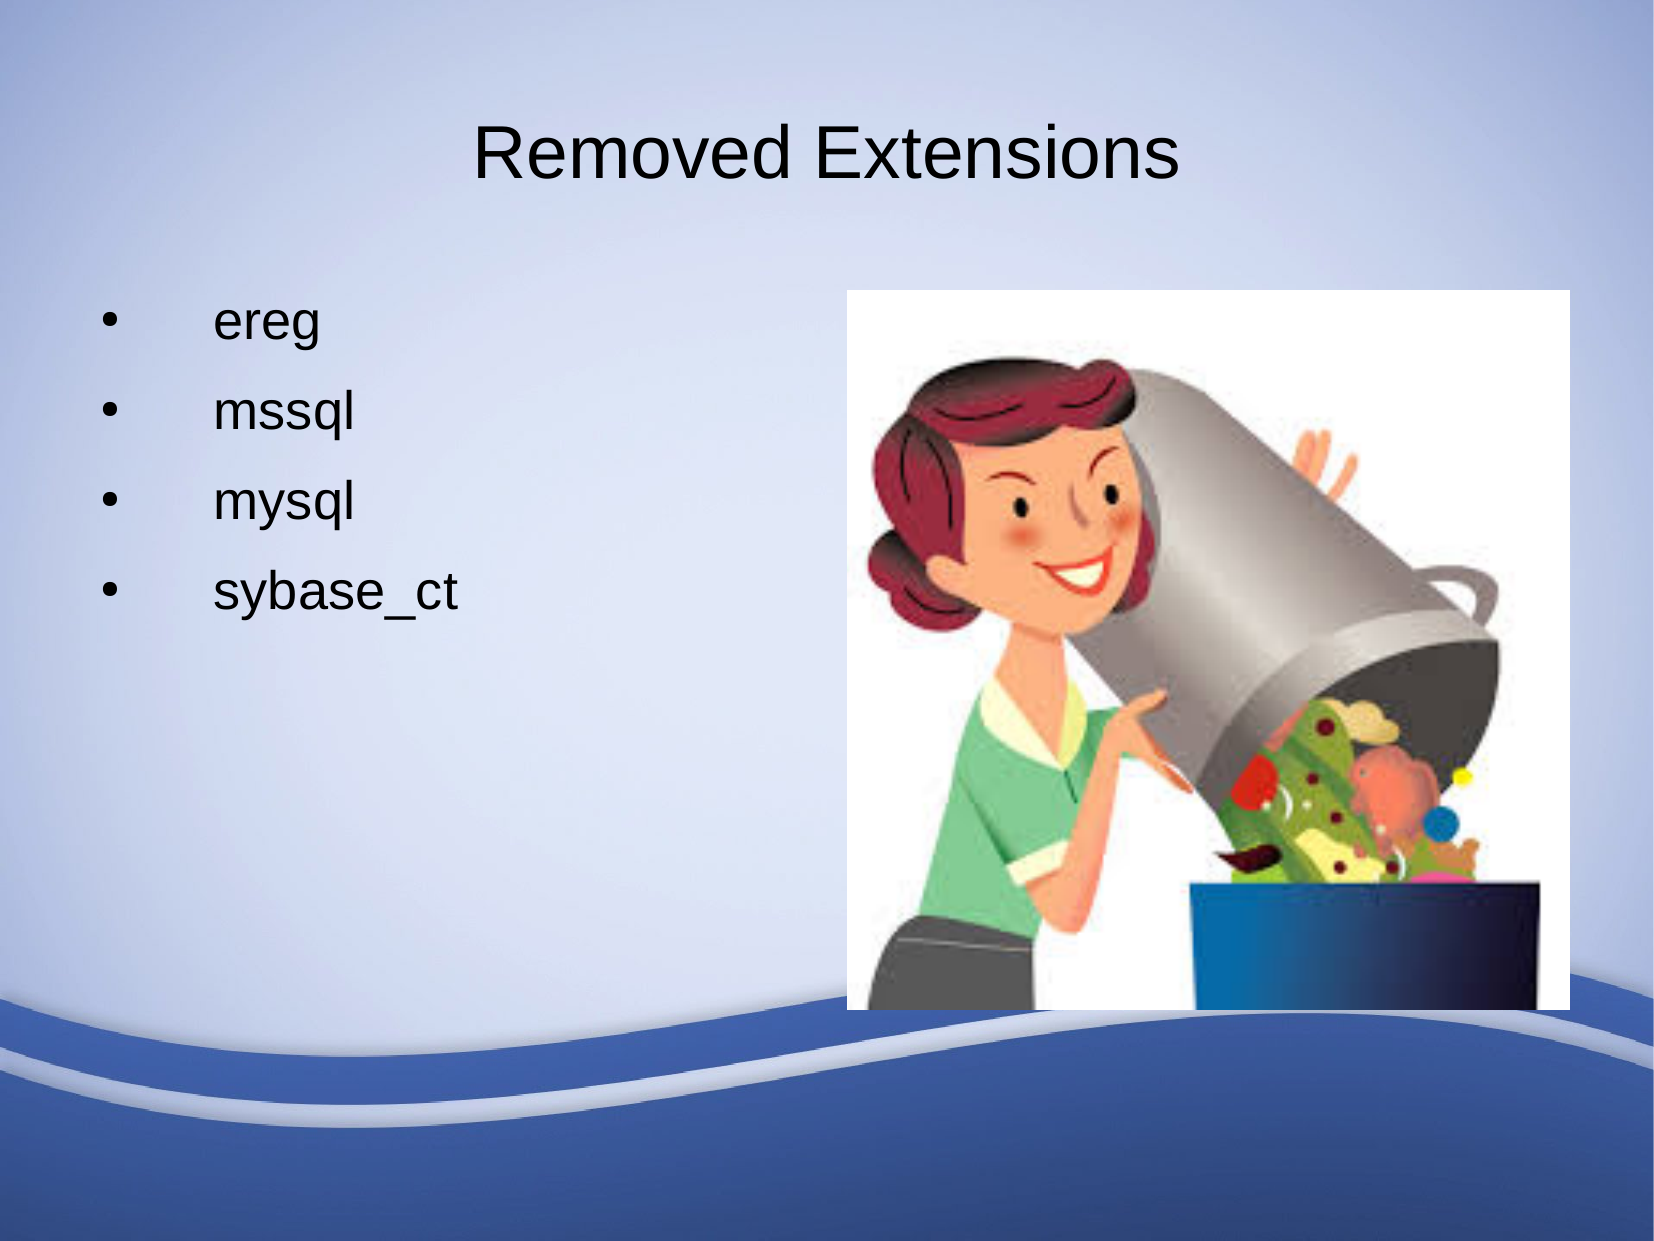

# Removed Extensions
 ereg
 mssql
 mysql
 sybase_ct